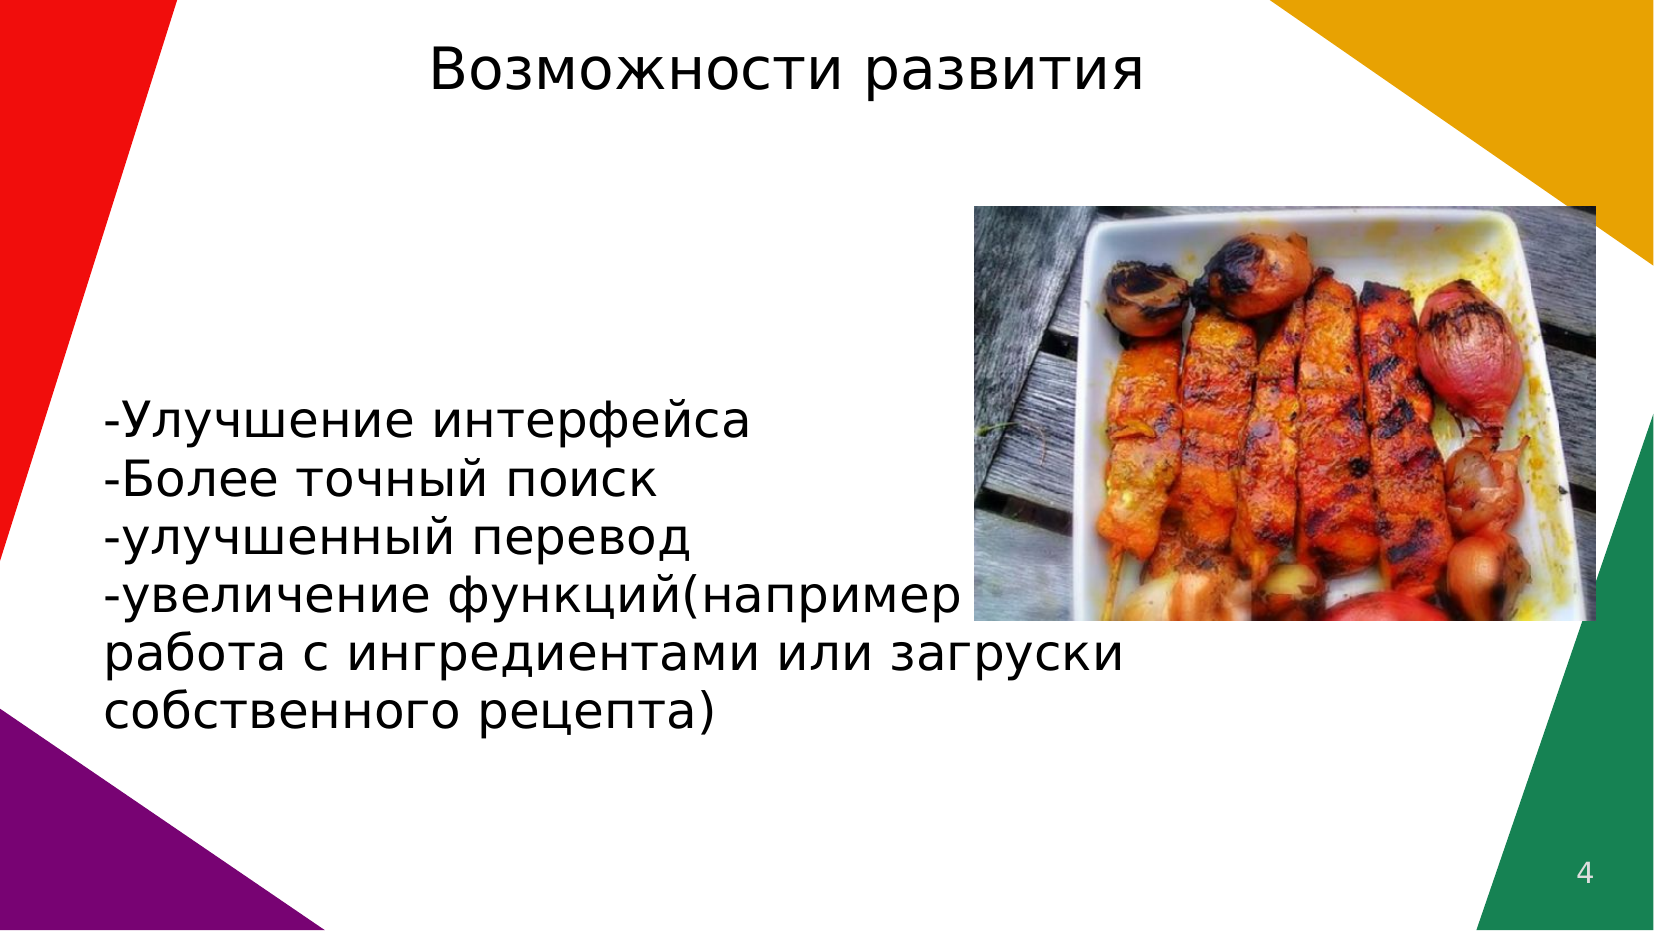

Возможности развития
-Улучшение интерфейса
-Более точный поиск
-улучшенный перевод
-увеличение функций(например работа с ингредиентами или загруски собственного рецепта)
4